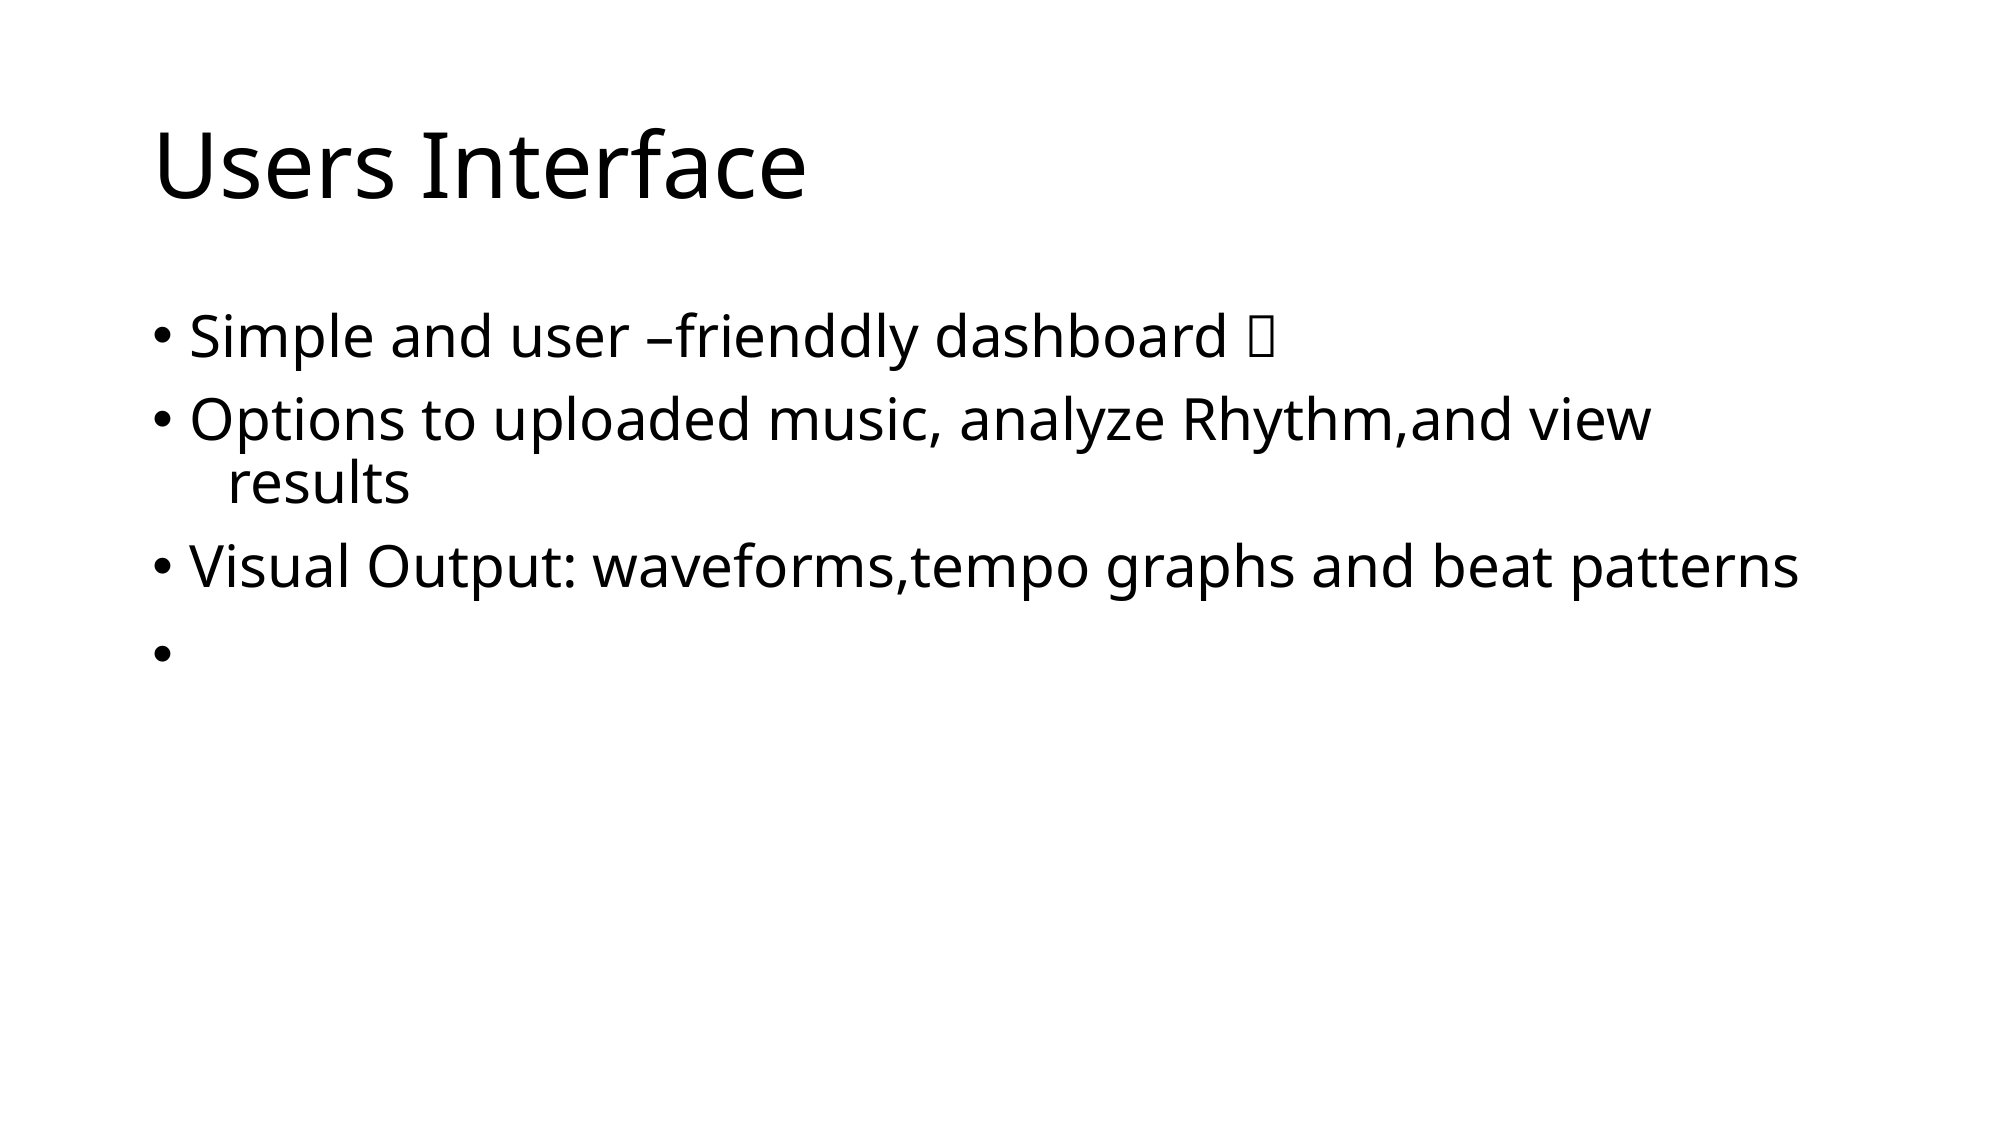

# Users Interface
Simple and user –frienddly dashboard 🎶
Options to uploaded music, analyze Rhythm,and view results
Visual Output: waveforms,tempo graphs and beat patterns